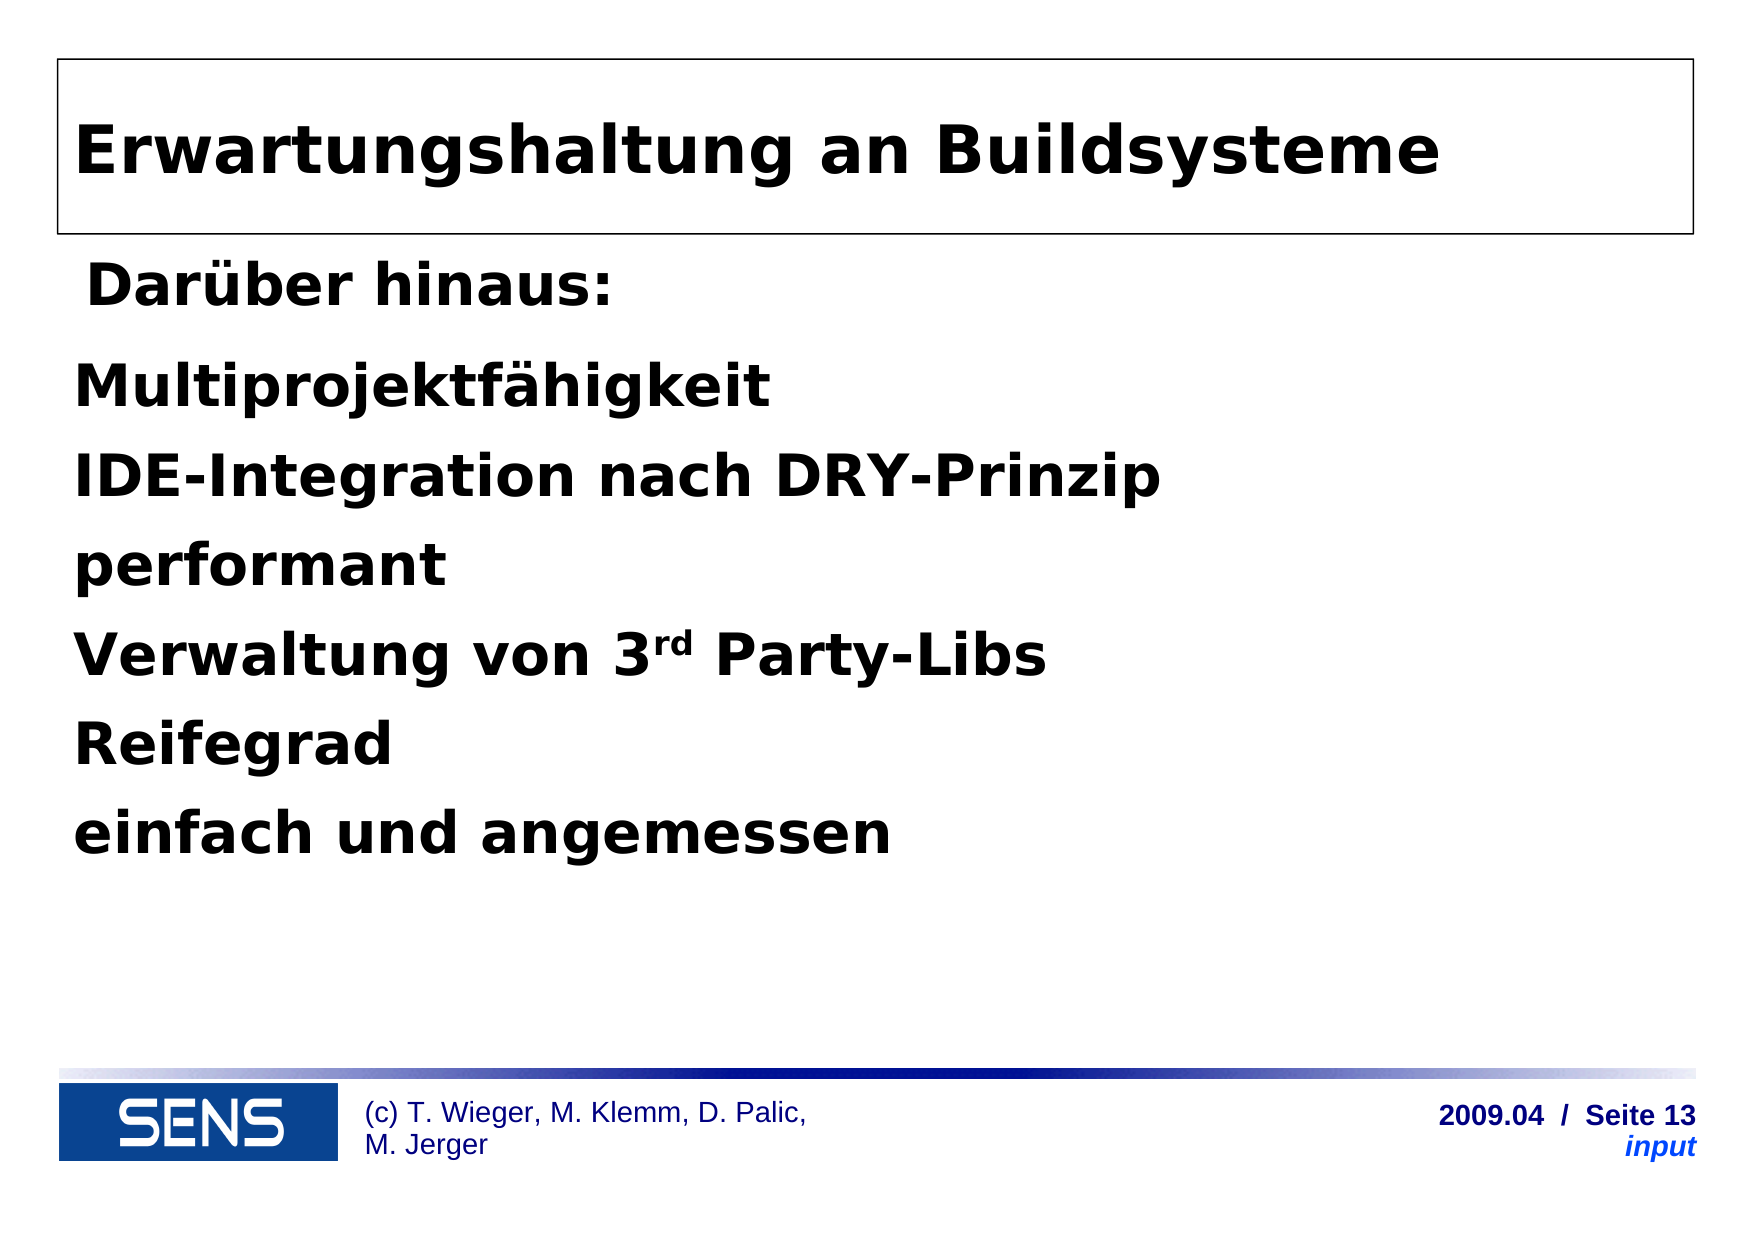

# Erwartungshaltung an Buildsysteme
Darüber hinaus:
Multiprojektfähigkeit
IDE-Integration nach DRY-Prinzip
performant
Verwaltung von 3rd Party-Libs
Reifegrad
einfach und angemessen